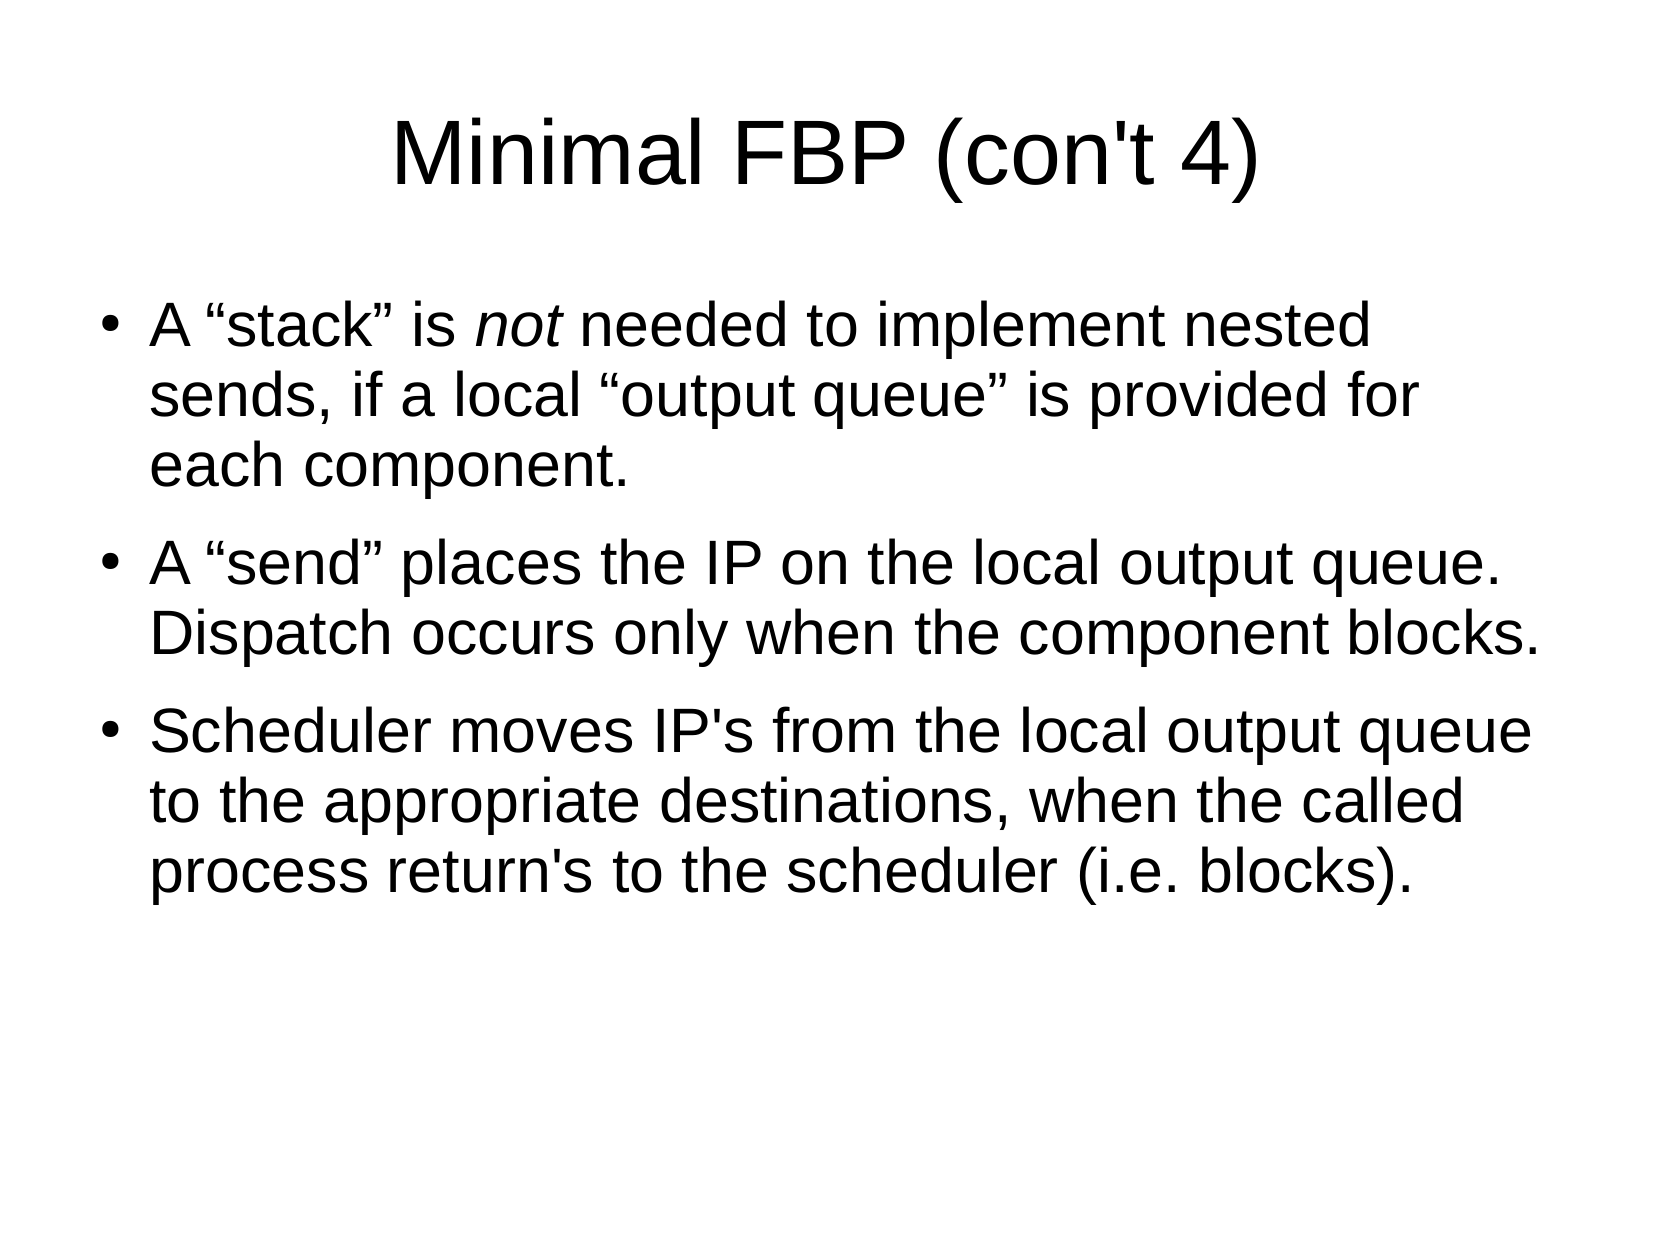

# Minimal FBP (con't 4)
A “stack” is not needed to implement nested sends, if a local “output queue” is provided for each component.
A “send” places the IP on the local output queue. Dispatch occurs only when the component blocks.
Scheduler moves IP's from the local output queue to the appropriate destinations, when the called process return's to the scheduler (i.e. blocks).